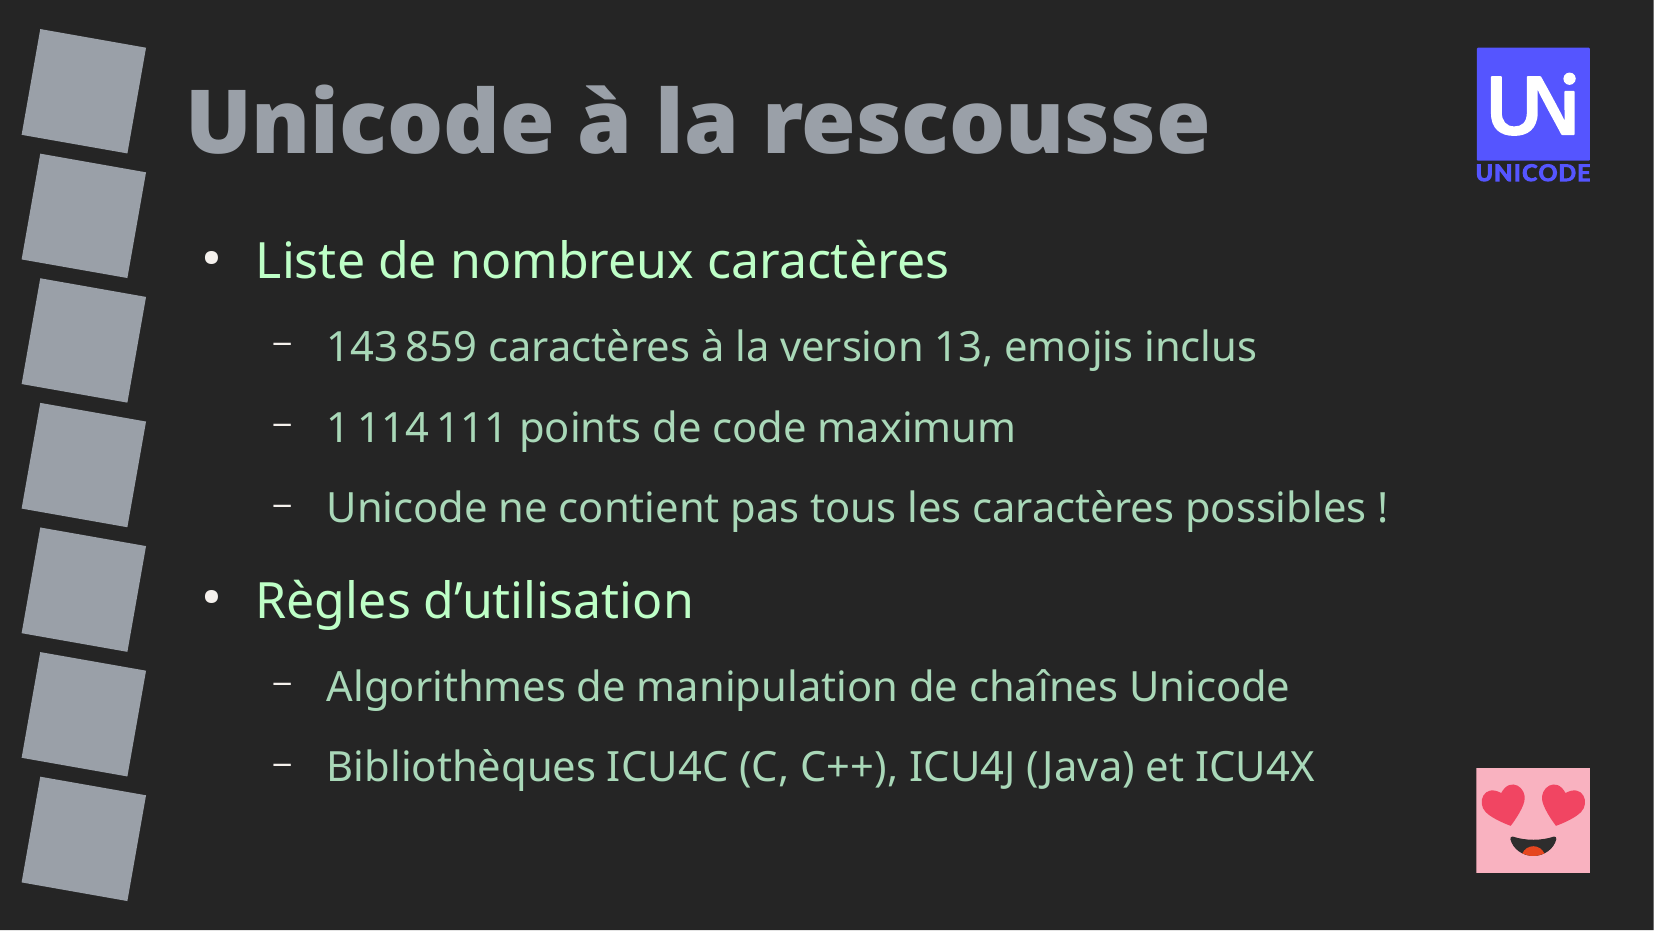

# Unicode à la rescousse
Liste de nombreux caractères
143 859 caractères à la version 13, emojis inclus
1 114 111 points de code maximum
Unicode ne contient pas tous les caractères possibles !
Règles d’utilisation
Algorithmes de manipulation de chaînes Unicode
Bibliothèques ICU4C (C, C++), ICU4J (Java) et ICU4X